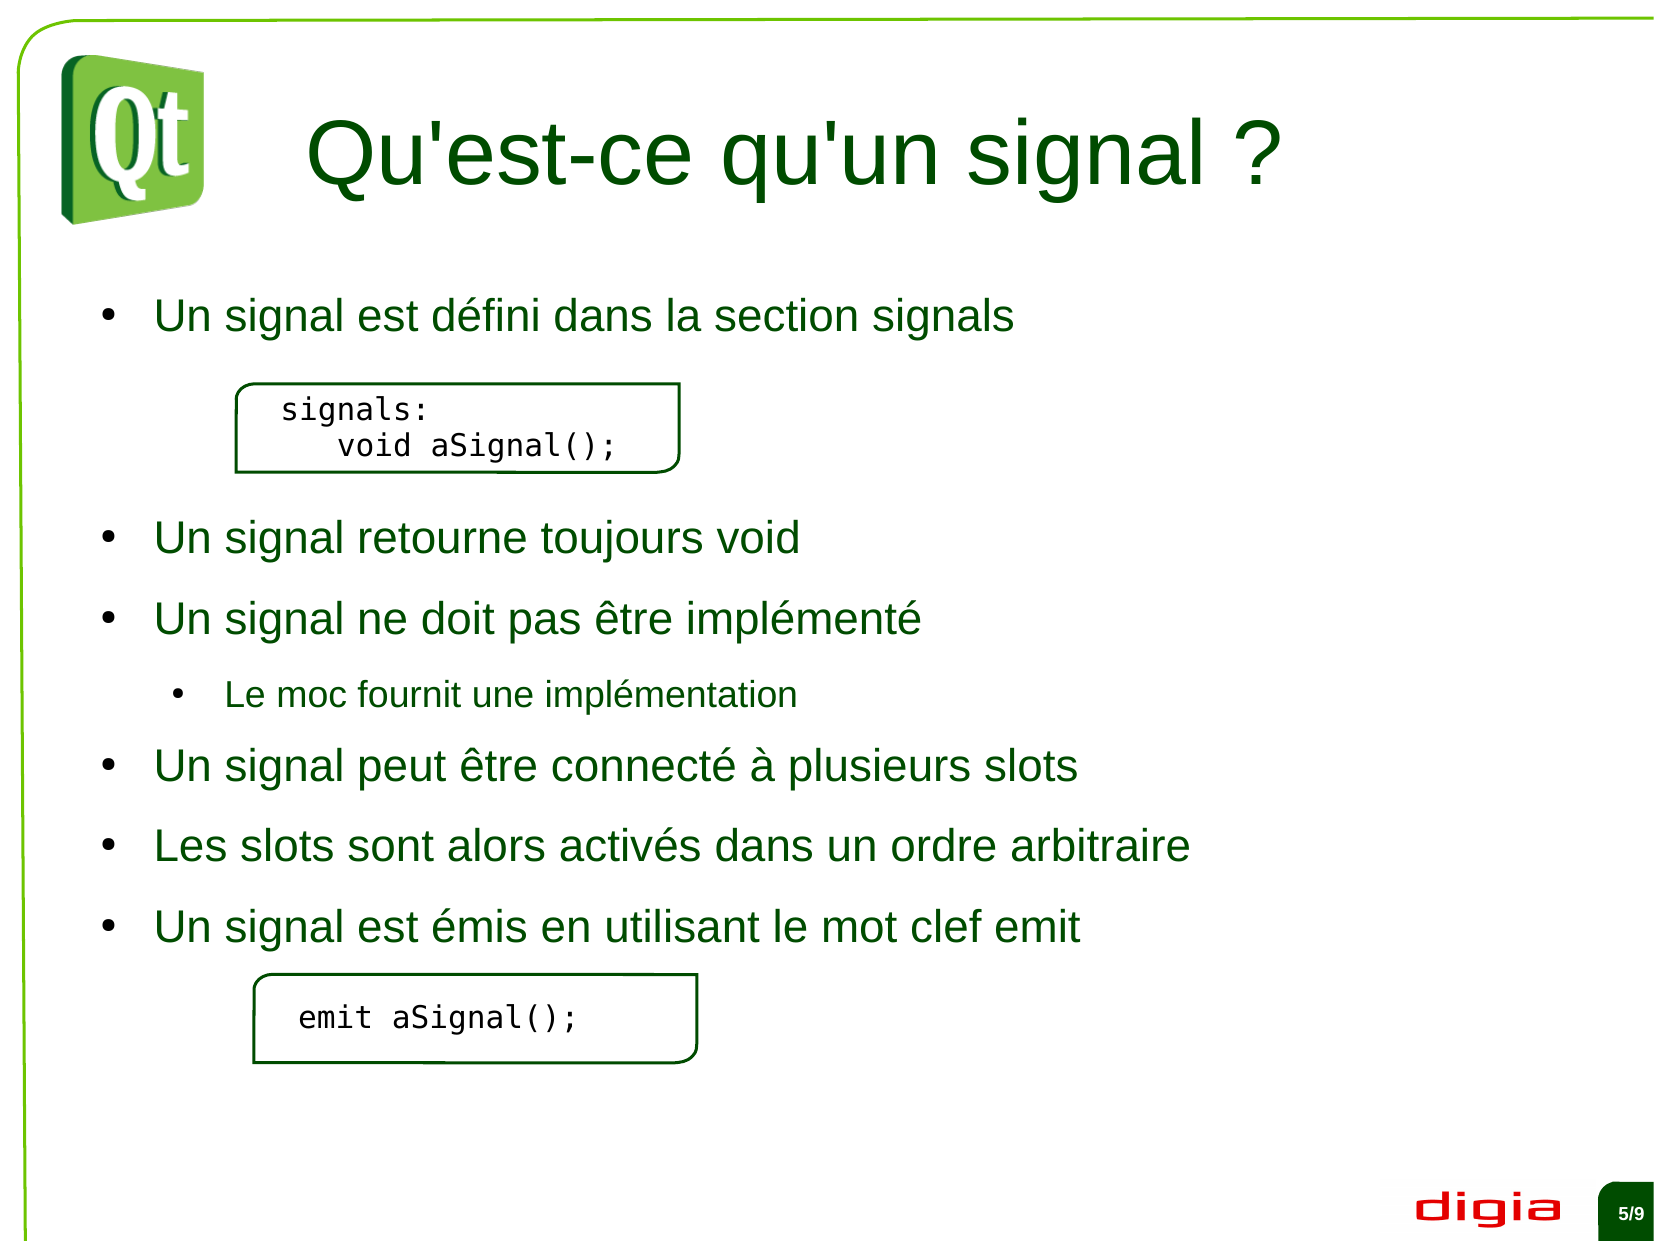

# Qu'est-ce qu'un signal ?
Un signal est défini dans la section signals
Un signal retourne toujours void
Un signal ne doit pas être implémenté
Le moc fournit une implémentation
Un signal peut être connecté à plusieurs slots
Les slots sont alors activés dans un ordre arbitraire
Un signal est émis en utilisant le mot clef emit
signals:
 void aSignal();
emit aSignal();